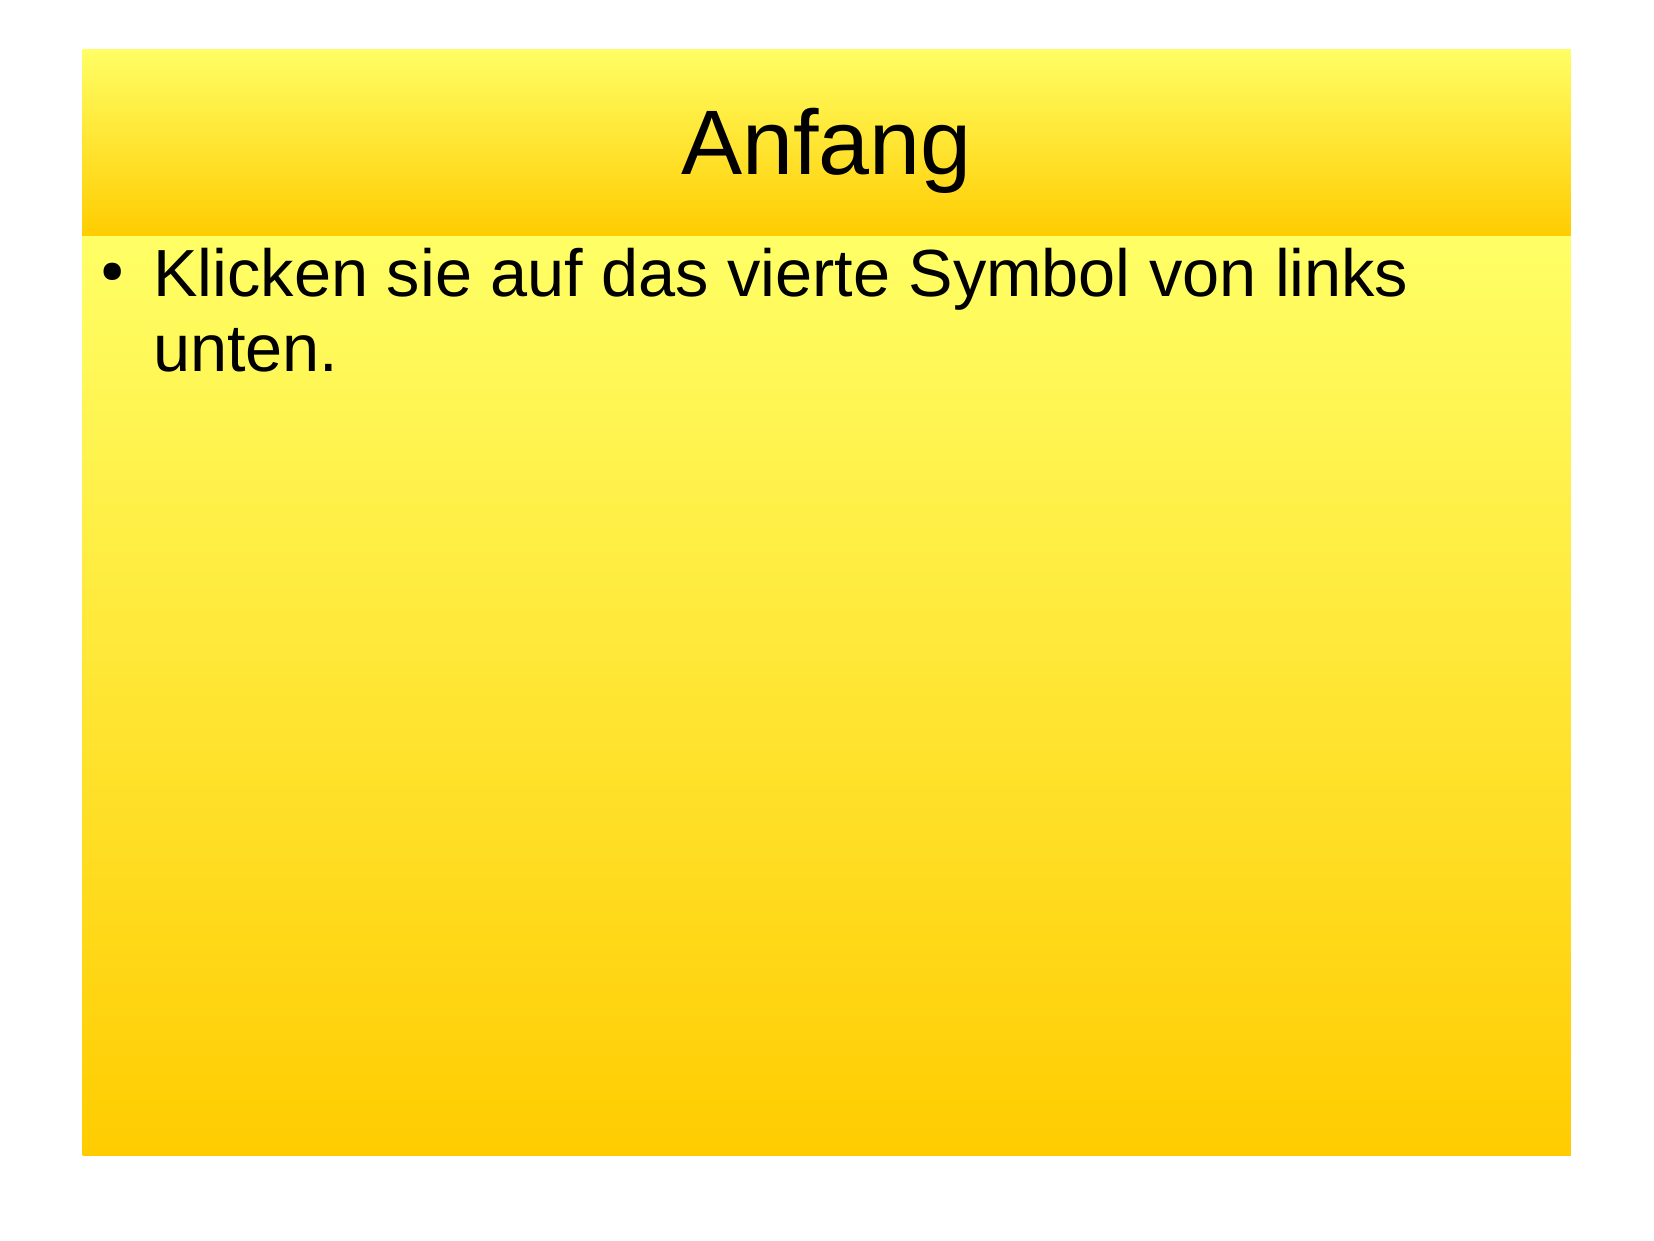

# Anfang
Klicken sie auf das vierte Symbol von links unten.